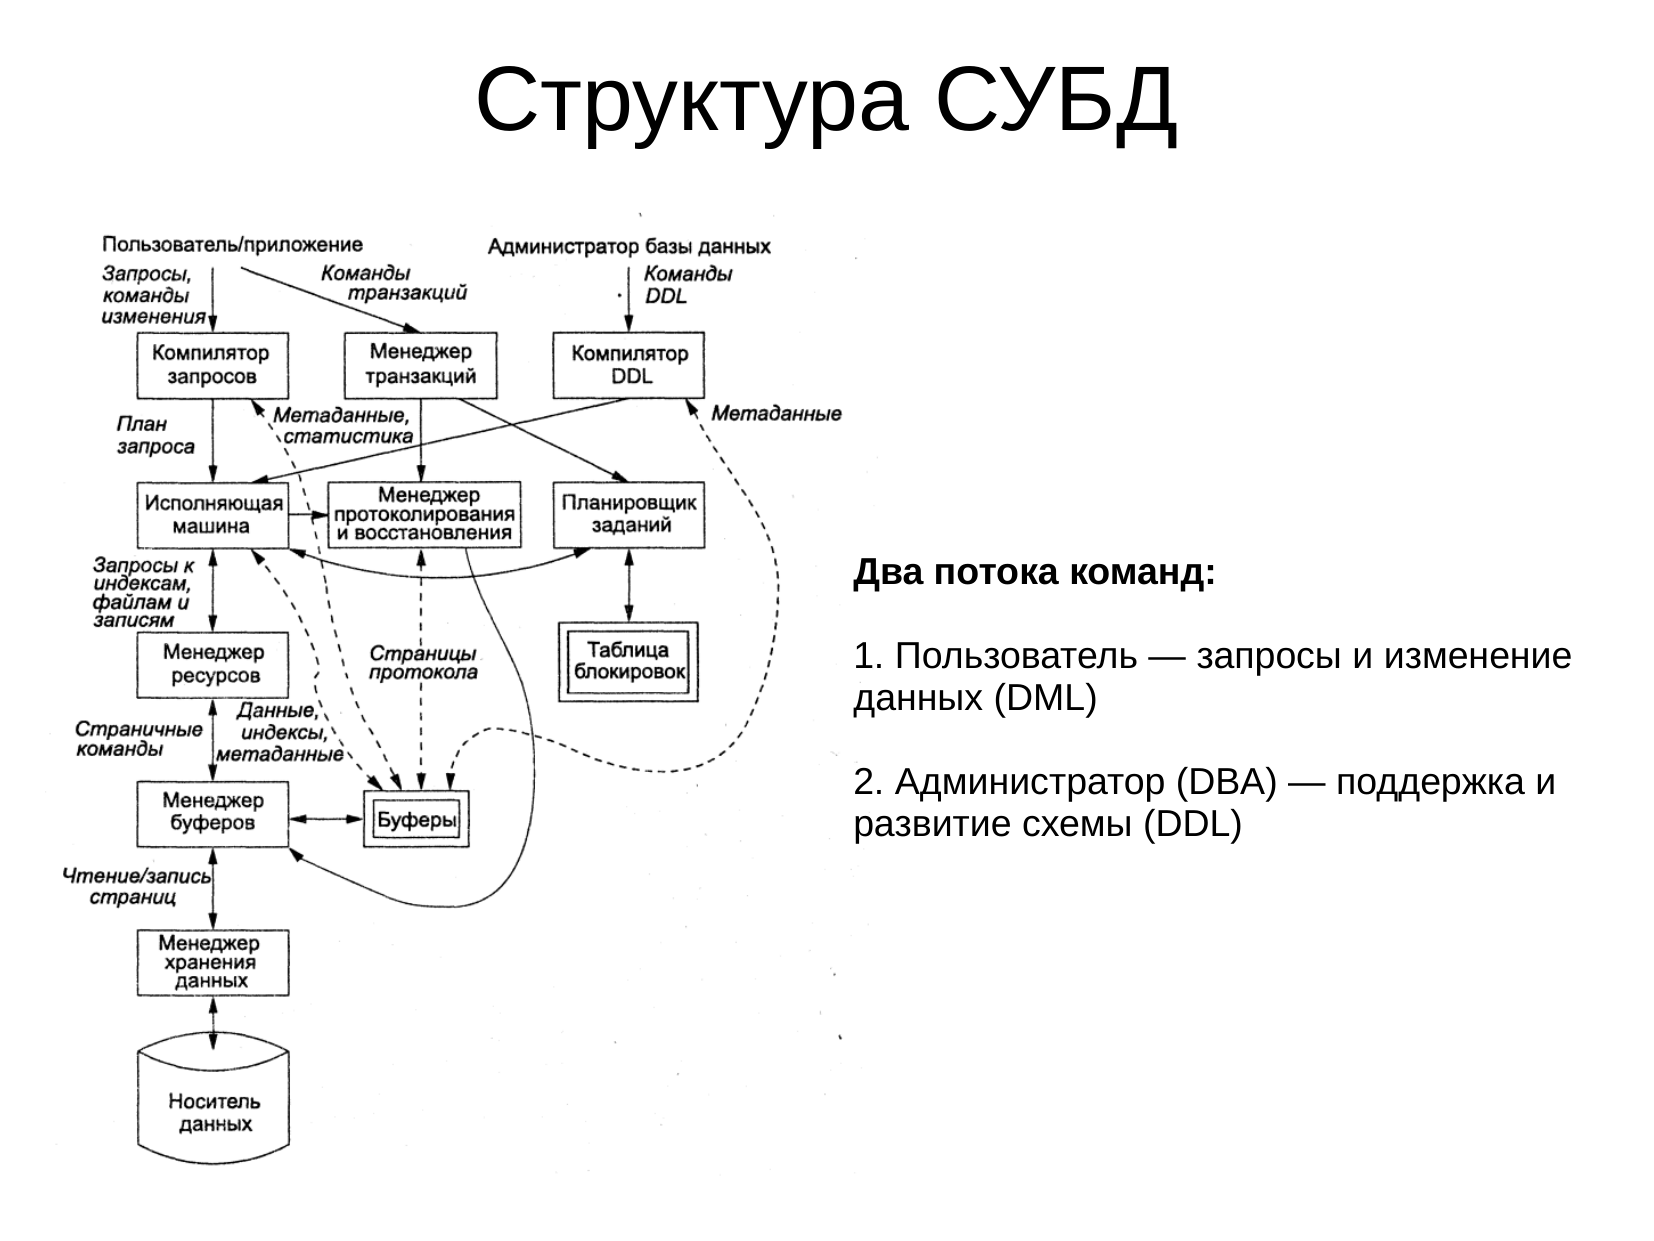

# Структура СУБД
Два потока команд:
1. Пользователь — запросы и изменение данных (DML)
2. Администратор (DBA) — поддержка и развитие схемы (DDL)